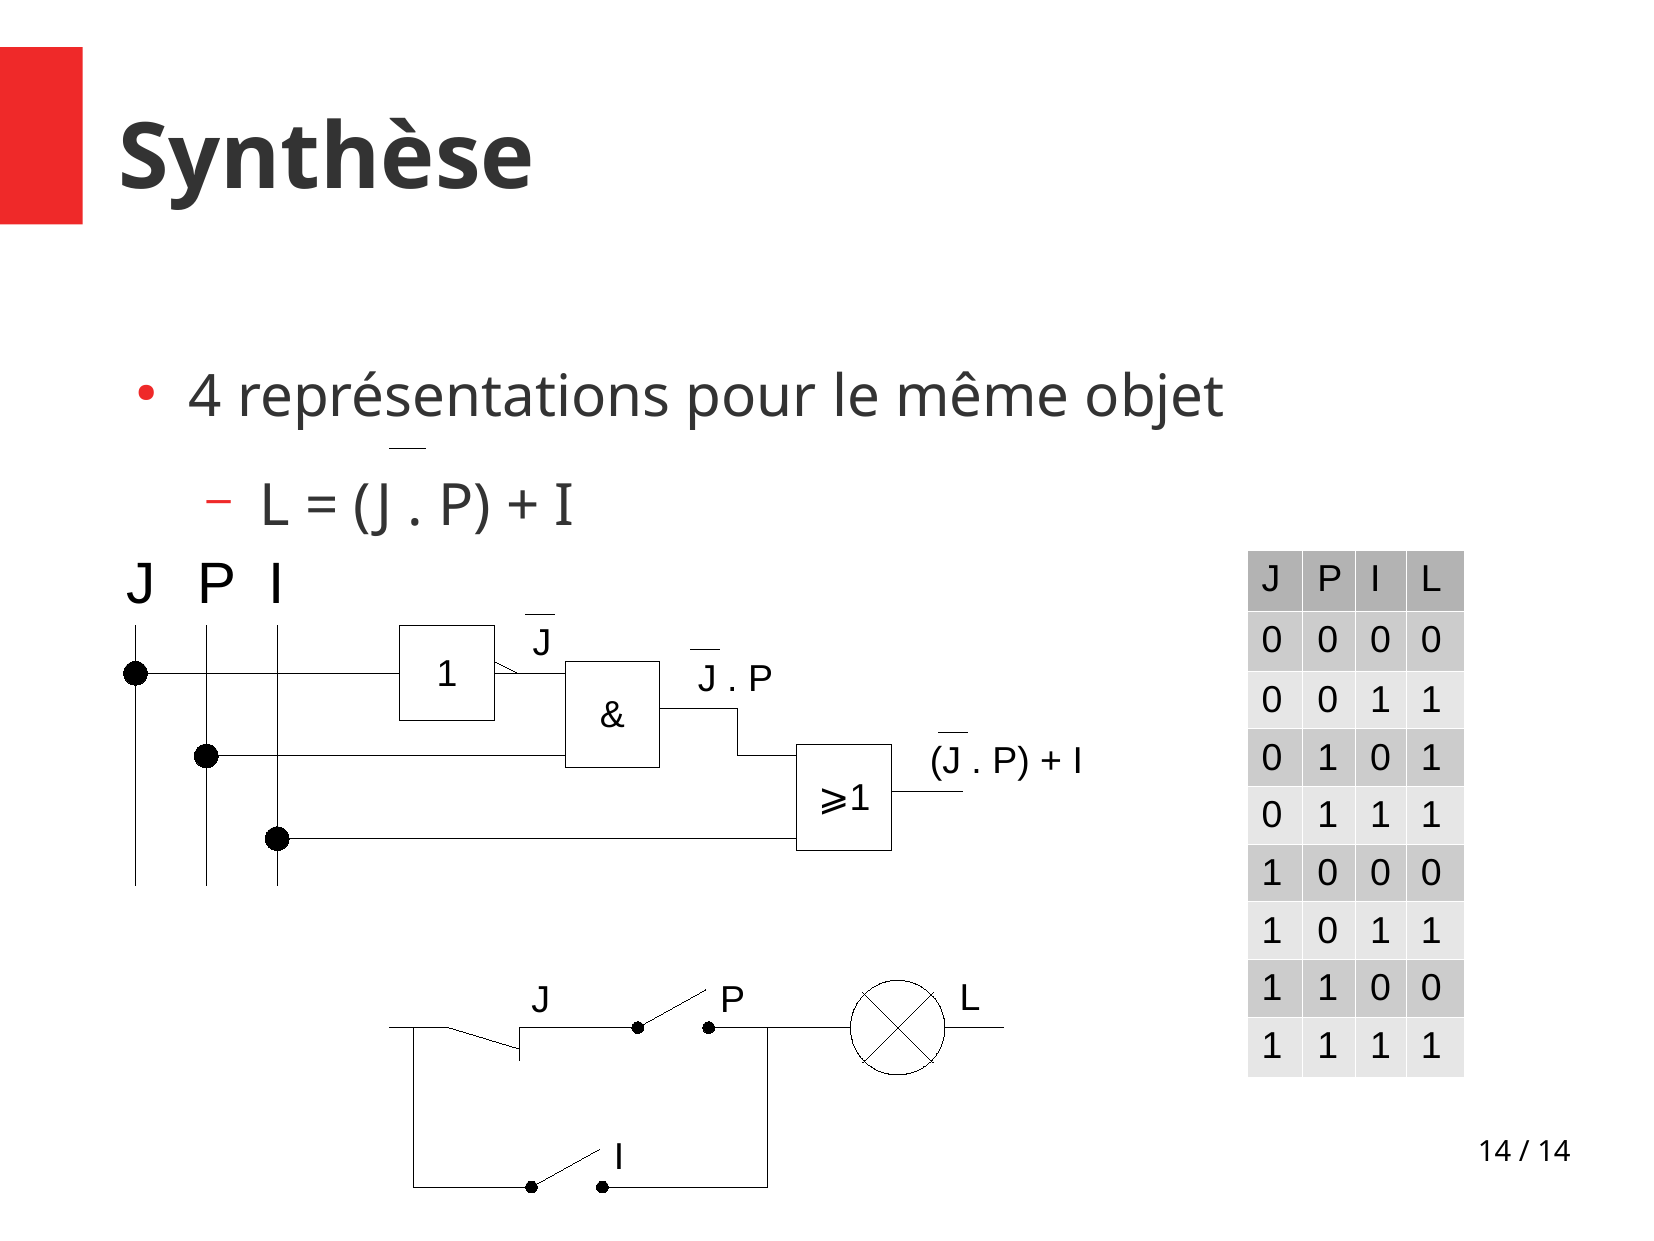

# Synthèse
4 représentations pour le même objet
L = (J . P) + I
J
P
I
| J | P | I | L |
| --- | --- | --- | --- |
| 0 | 0 | 0 | 0 |
| 0 | 0 | 1 | 1 |
| 0 | 1 | 0 | 1 |
| 0 | 1 | 1 | 1 |
| 1 | 0 | 0 | 0 |
| 1 | 0 | 1 | 1 |
| 1 | 1 | 0 | 0 |
| 1 | 1 | 1 | 1 |
J
1
J . P
&
(J . P) + I
⩾1
L
P
J
I
14